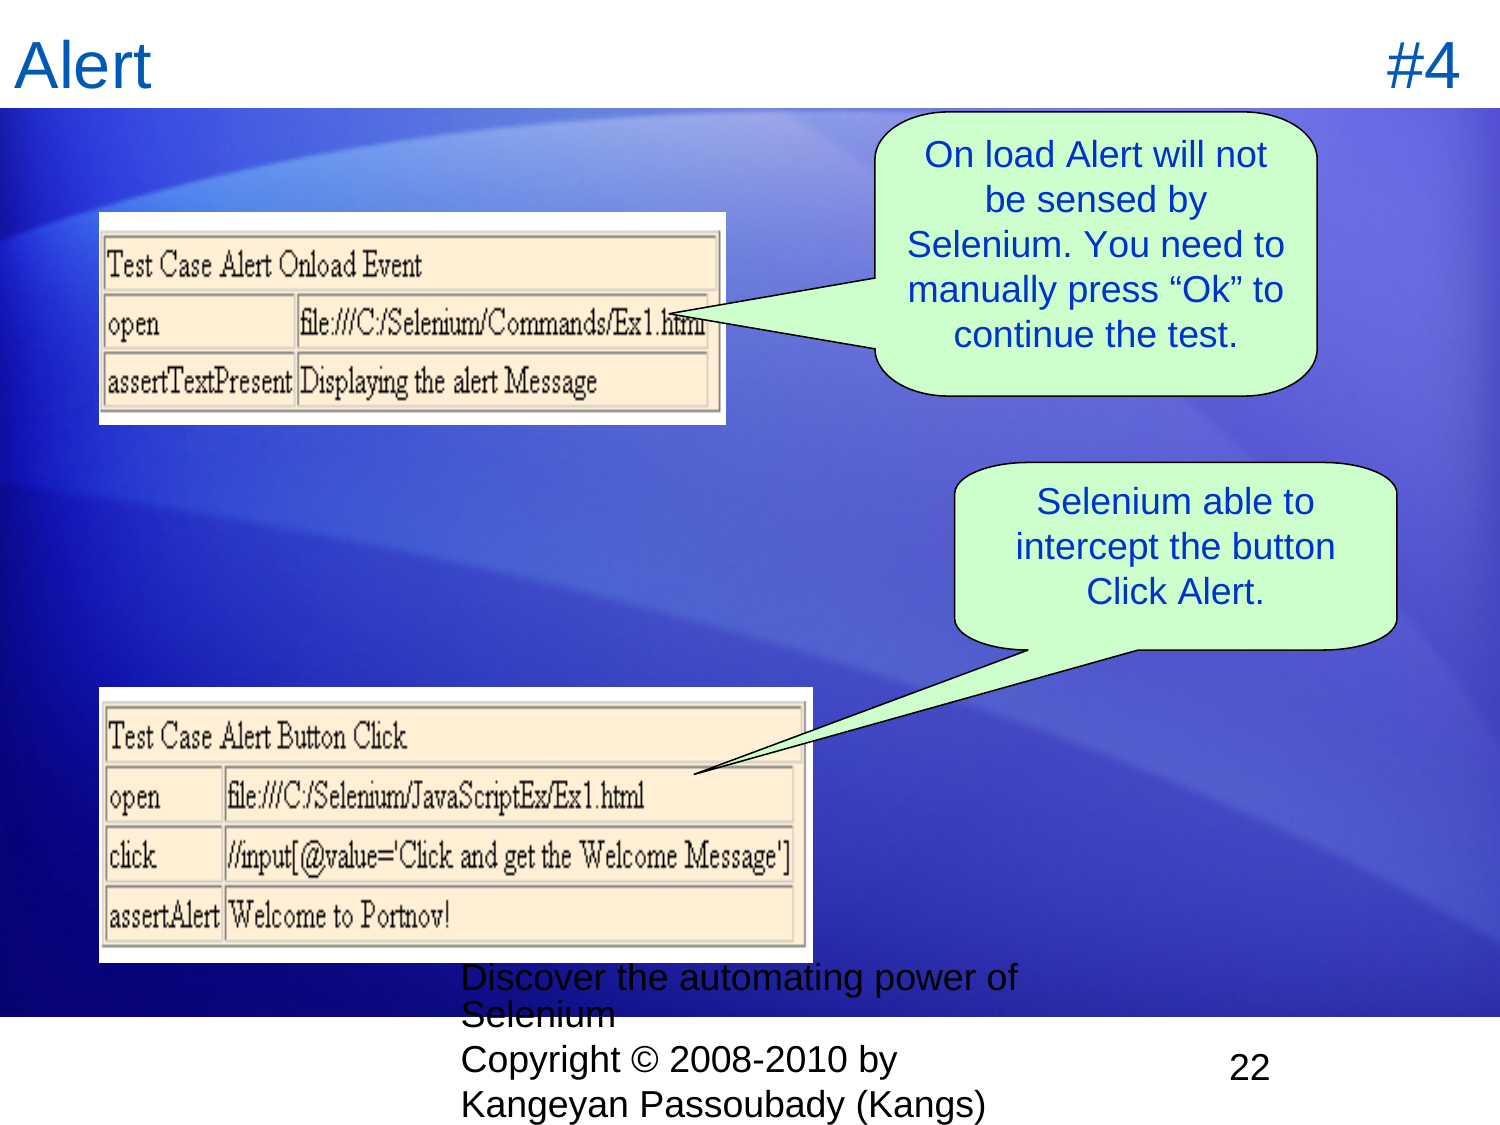

# Alert #4
On load Alert will not be sensed by Selenium. You need to manually press “Ok” to continue the test.
Selenium able to intercept the button Click Alert.
Discover the automating power of Selenium
22